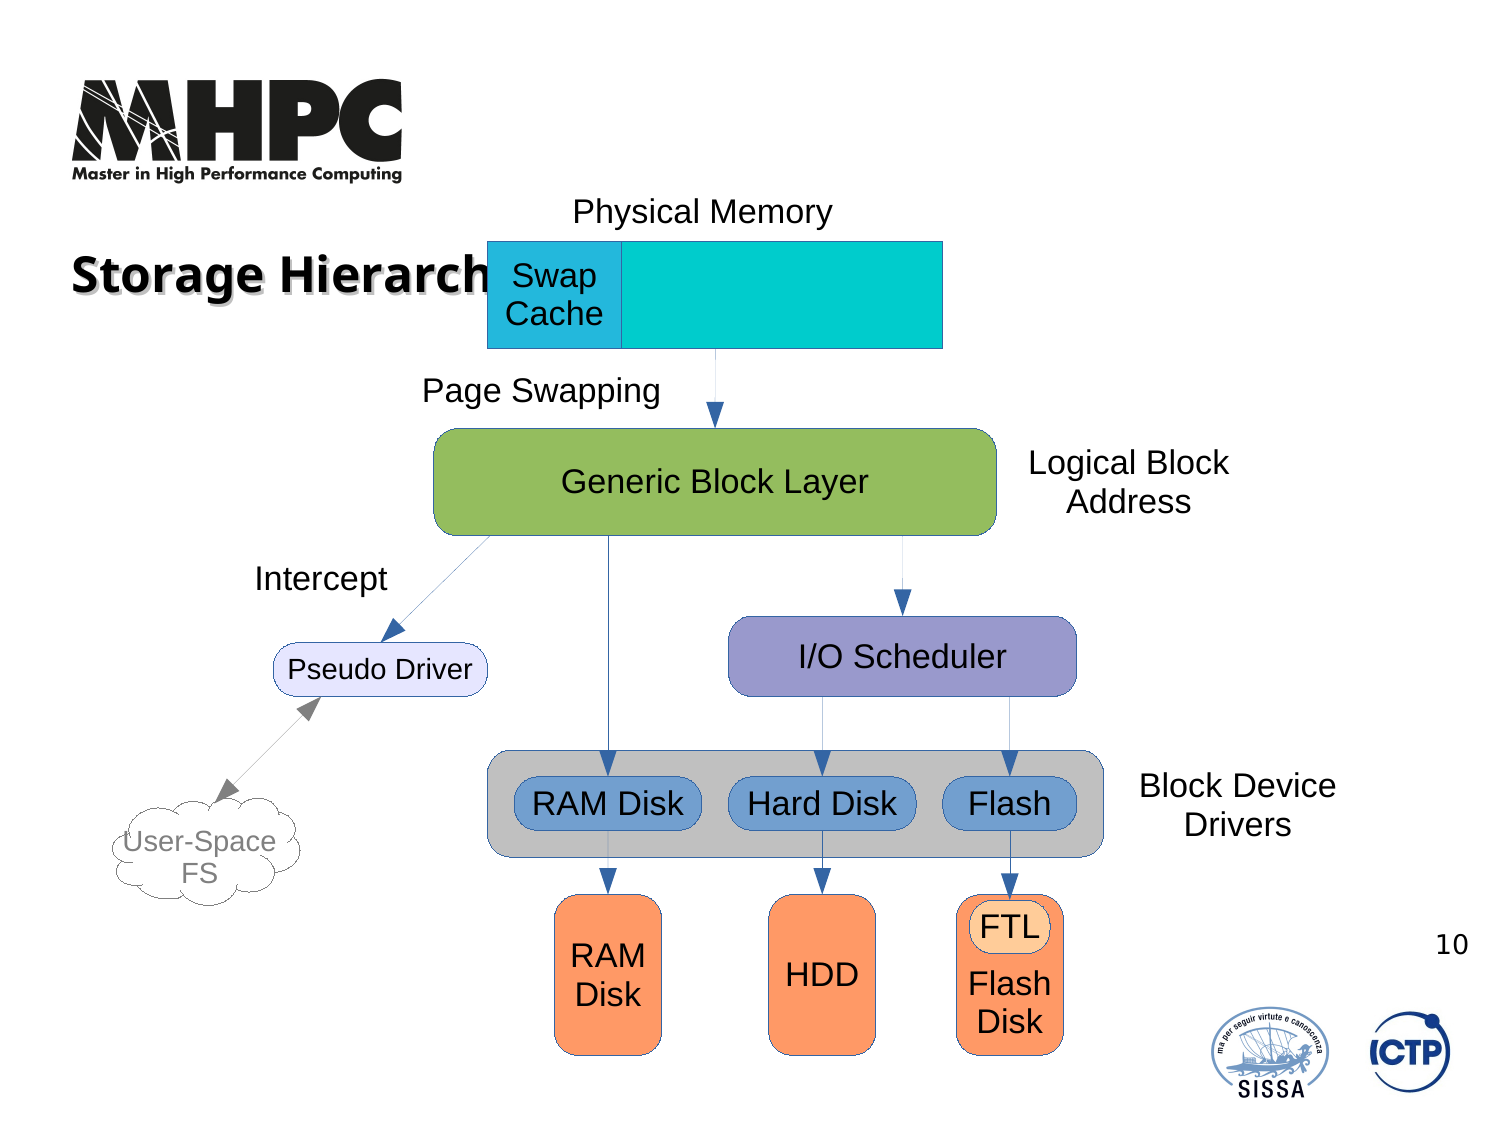

# Storage Hierarchy
Physical Memory
Swap
Cache
Page Swapping
Generic Block Layer
Logical Block
Address
Intercept
I/O Scheduler
Pseudo Driver
Block Device
Drivers
RAM Disk
Hard Disk
Flash
User-Space
FS
RAM
Disk
HDD
Flash
Disk
FTL
10